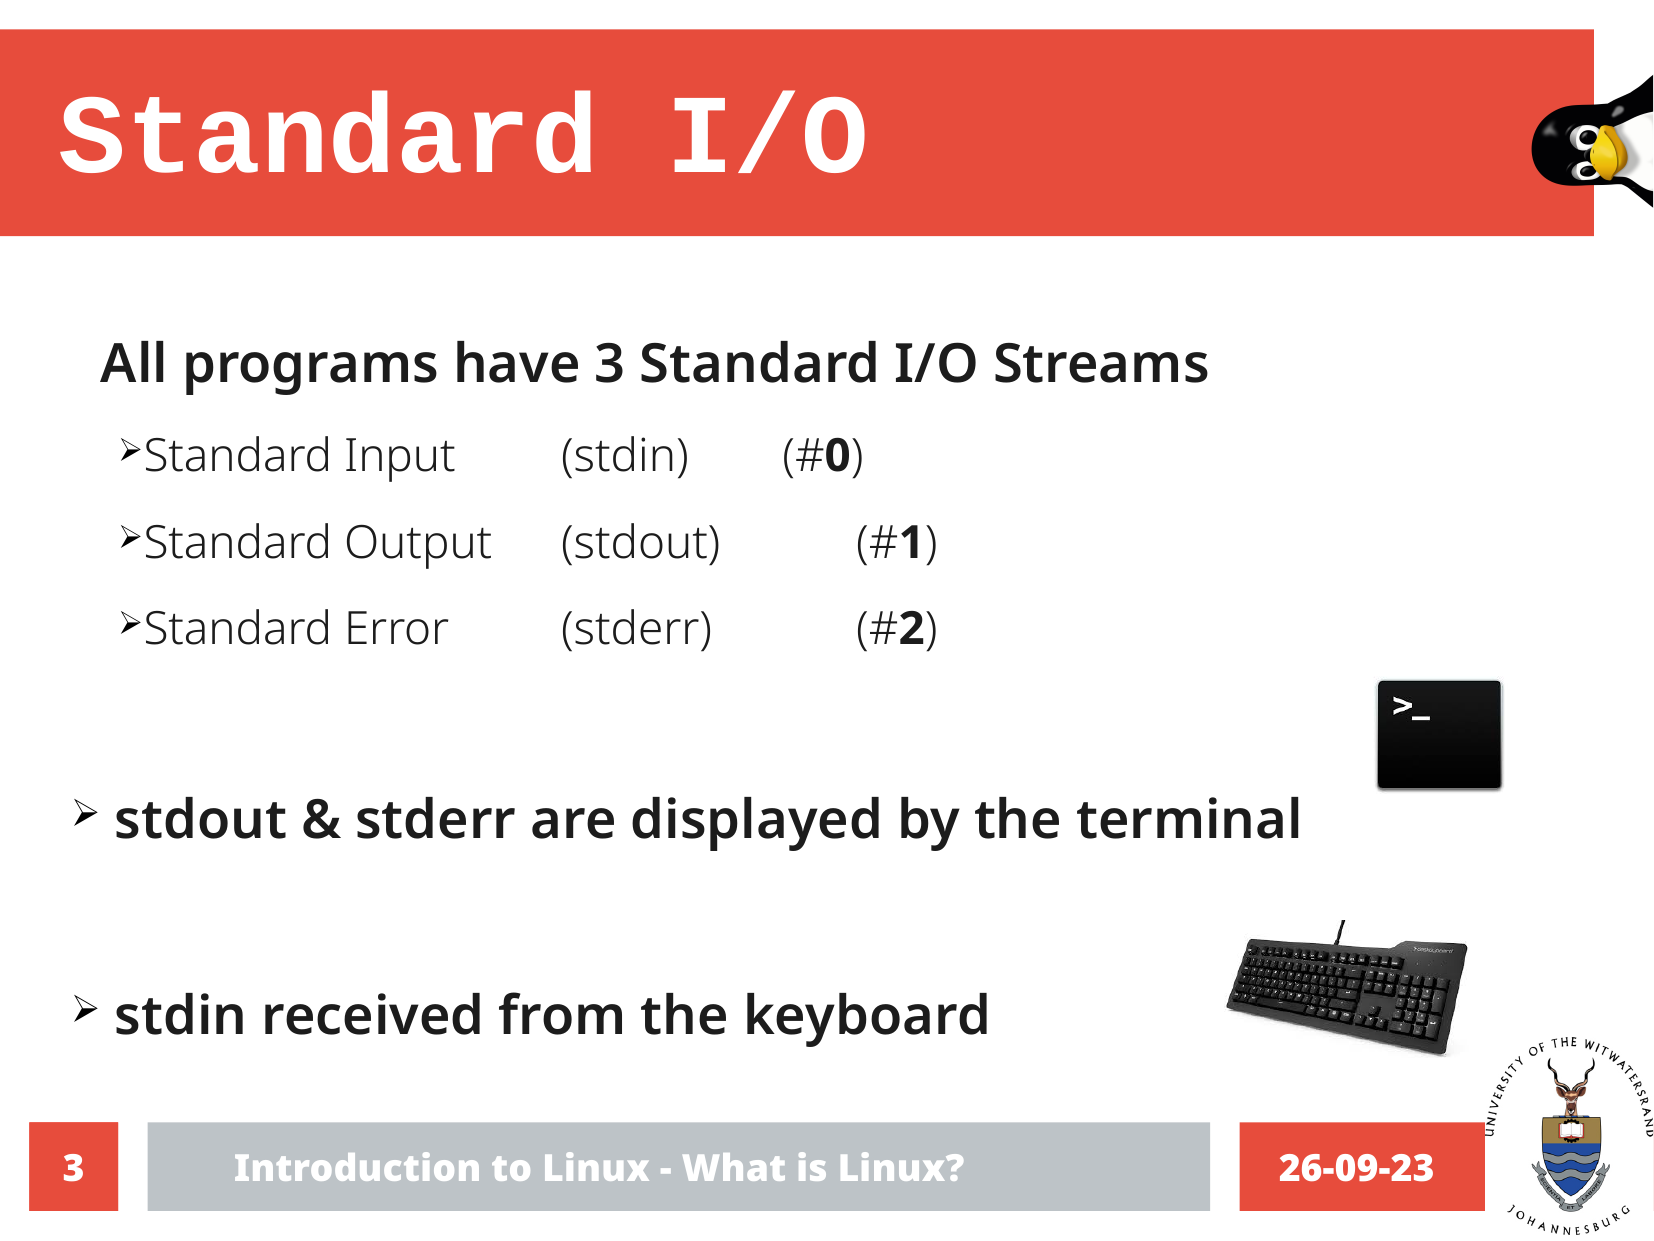

# Standard I/O
All programs have 3 Standard I/O Streams
Standard Input		(stdin)		(#0)
Standard Output	(stdout)		(#1)
Standard Error		(stderr)		(#2)
 stdout & stderr are displayed by the terminal
 stdin received from the keyboard
3
 Introduction to Linux - What is Linux?